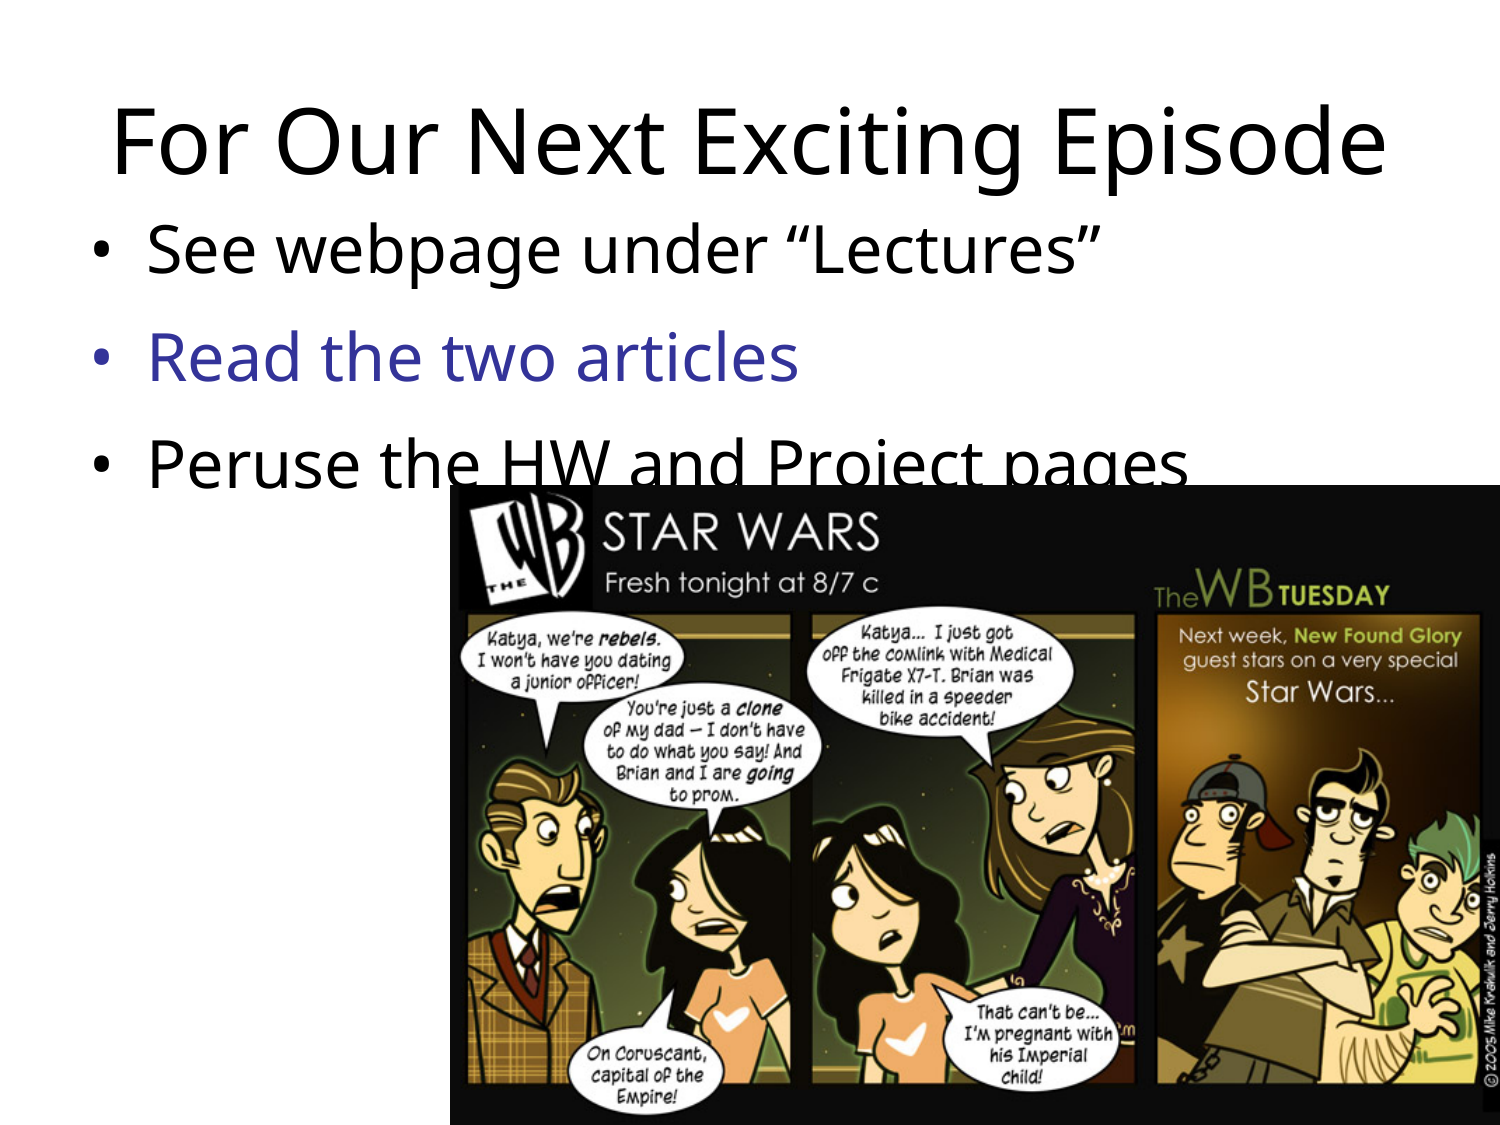

# For Our Next Exciting Episode
See webpage under “Lectures”
Read the two articles
Peruse the HW and Project pages